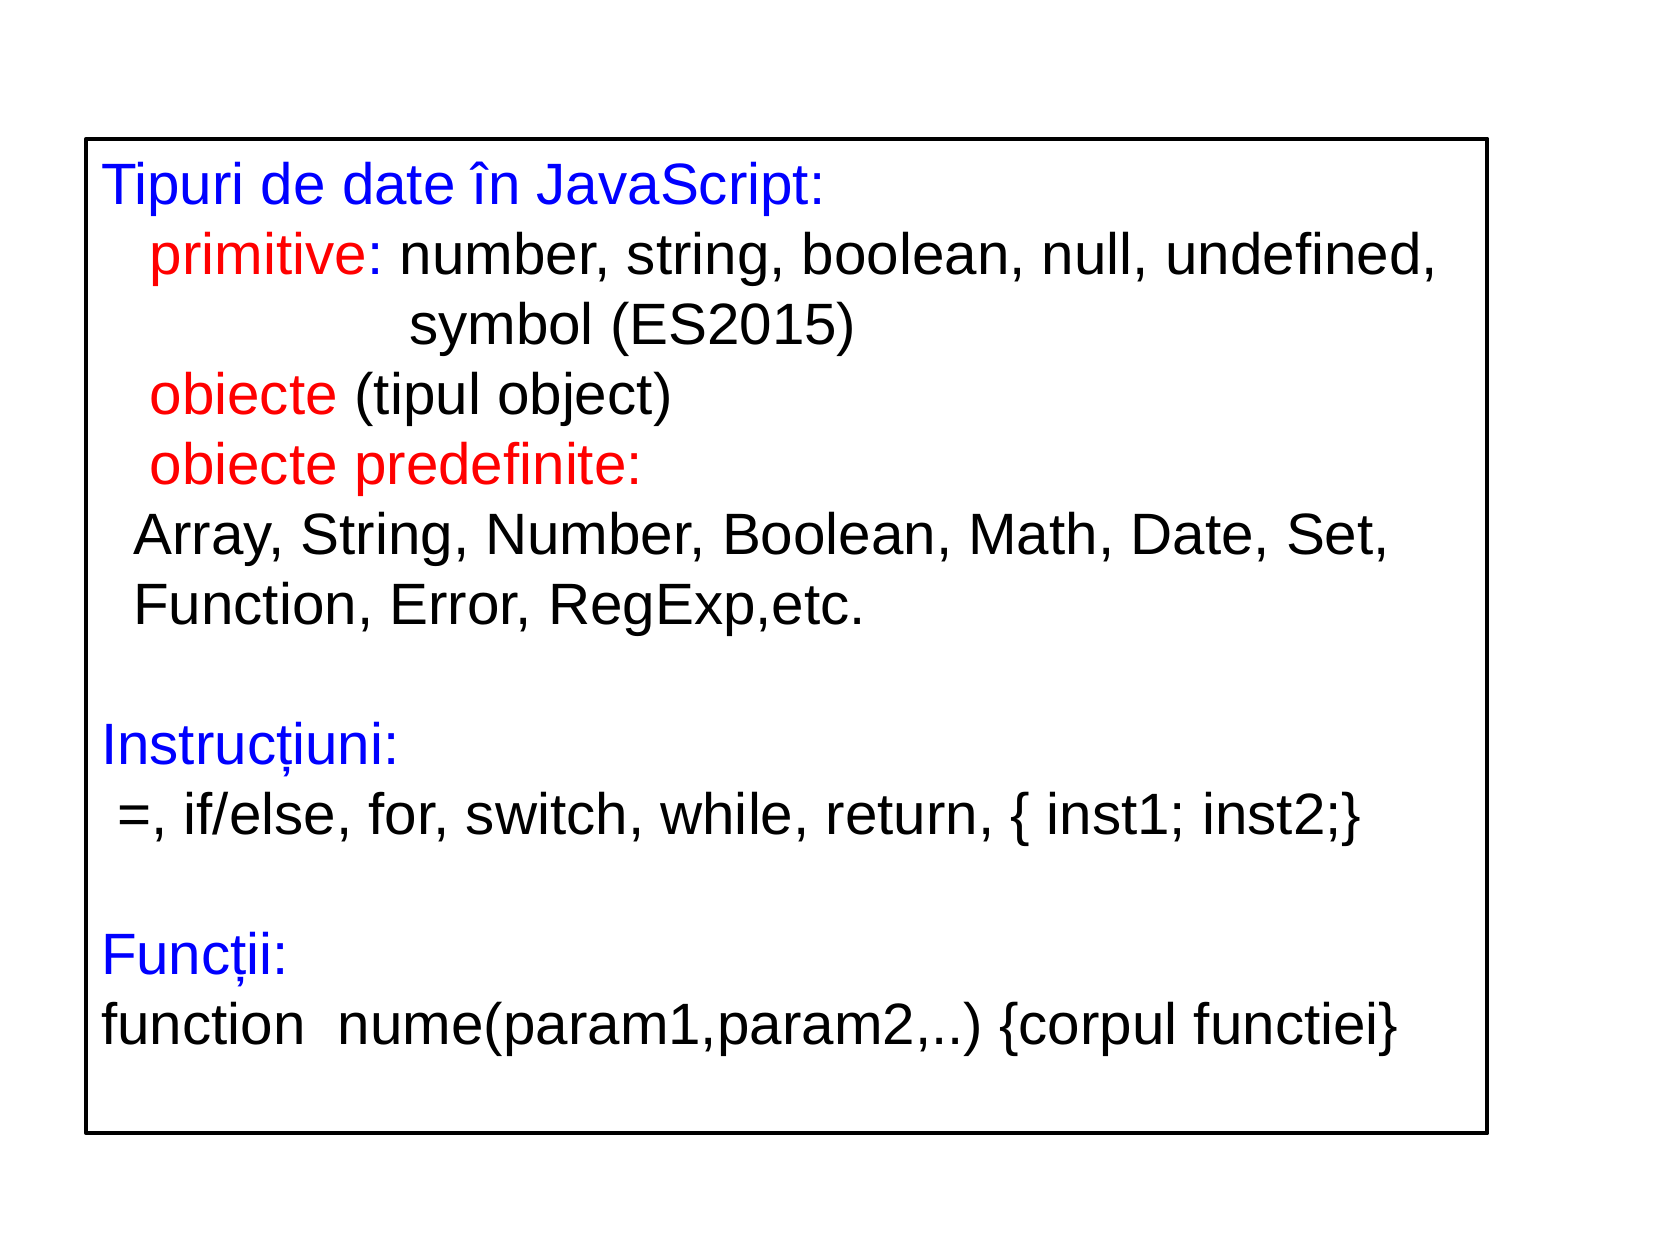

Tipuri de date în JavaScript:
 primitive: number, string, boolean, null, undefined, symbol (ES2015)
 obiecte (tipul object)
 obiecte predefinite:
 Array, String, Number, Boolean, Math, Date, Set, 	 Function, Error, RegExp,etc.
Instrucțiuni:
 =, if/else, for, switch, while, return, { inst1; inst2;}
Funcții:
function nume(param1,param2,..) {corpul functiei}